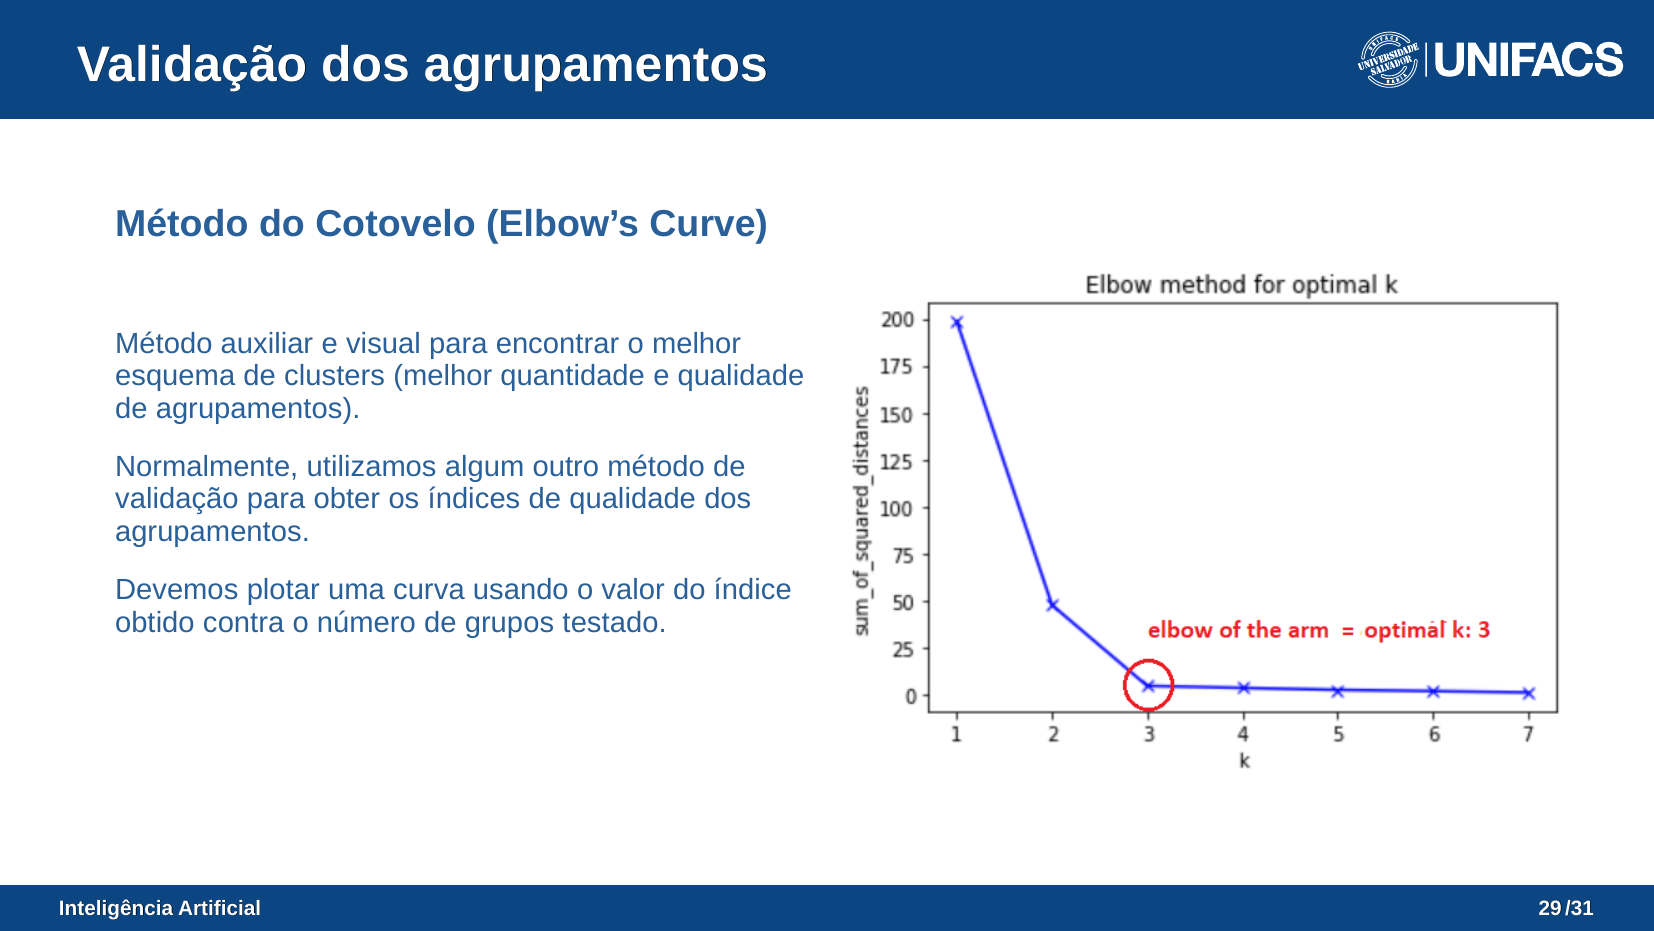

Validação dos agrupamentos
Método do Cotovelo (Elbow’s Curve)
Método auxiliar e visual para encontrar o melhor esquema de clusters (melhor quantidade e qualidade de agrupamentos).
Normalmente, utilizamos algum outro método de validação para obter os índices de qualidade dos agrupamentos.
Devemos plotar uma curva usando o valor do índice obtido contra o número de grupos testado.